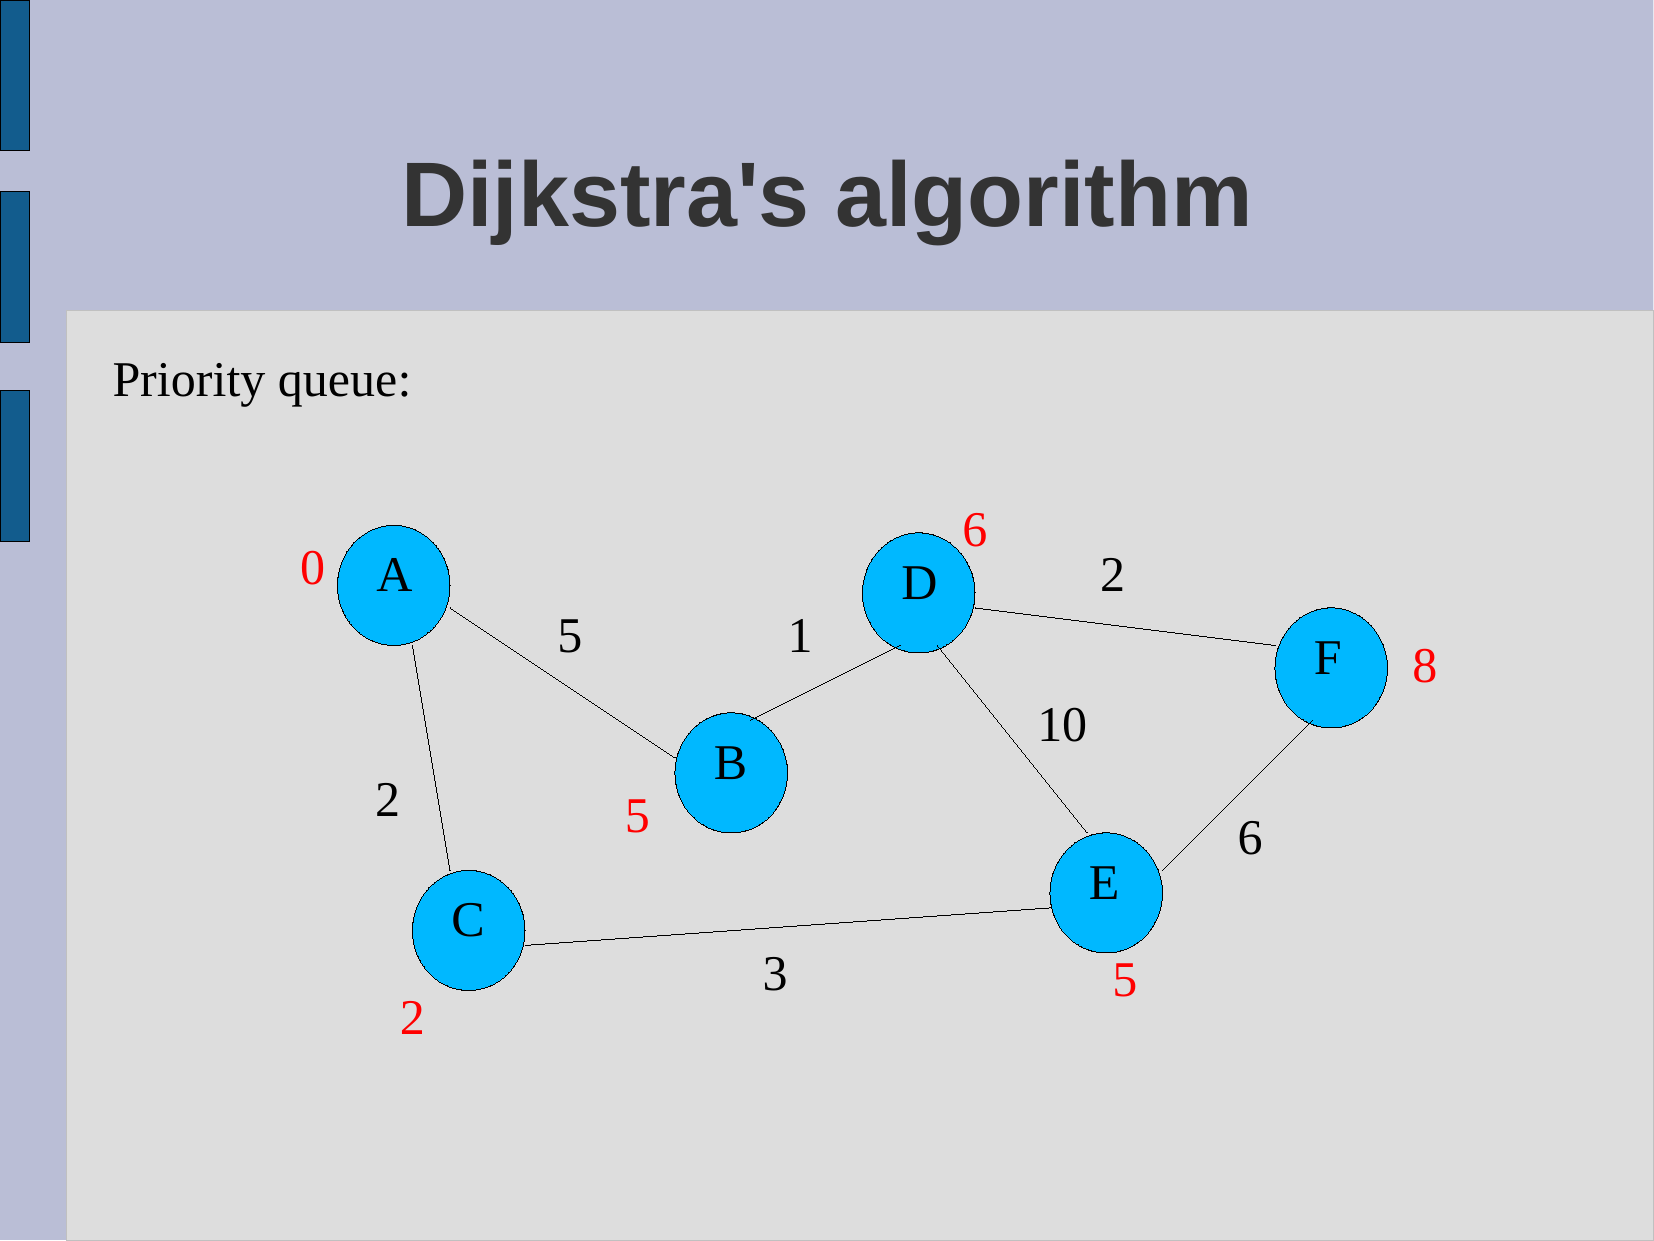

# Dijkstra's algorithm
Priority queue:
6
0
A
2
D
5
1
F
8
10
B
2
5
6
E
C
3
5
2